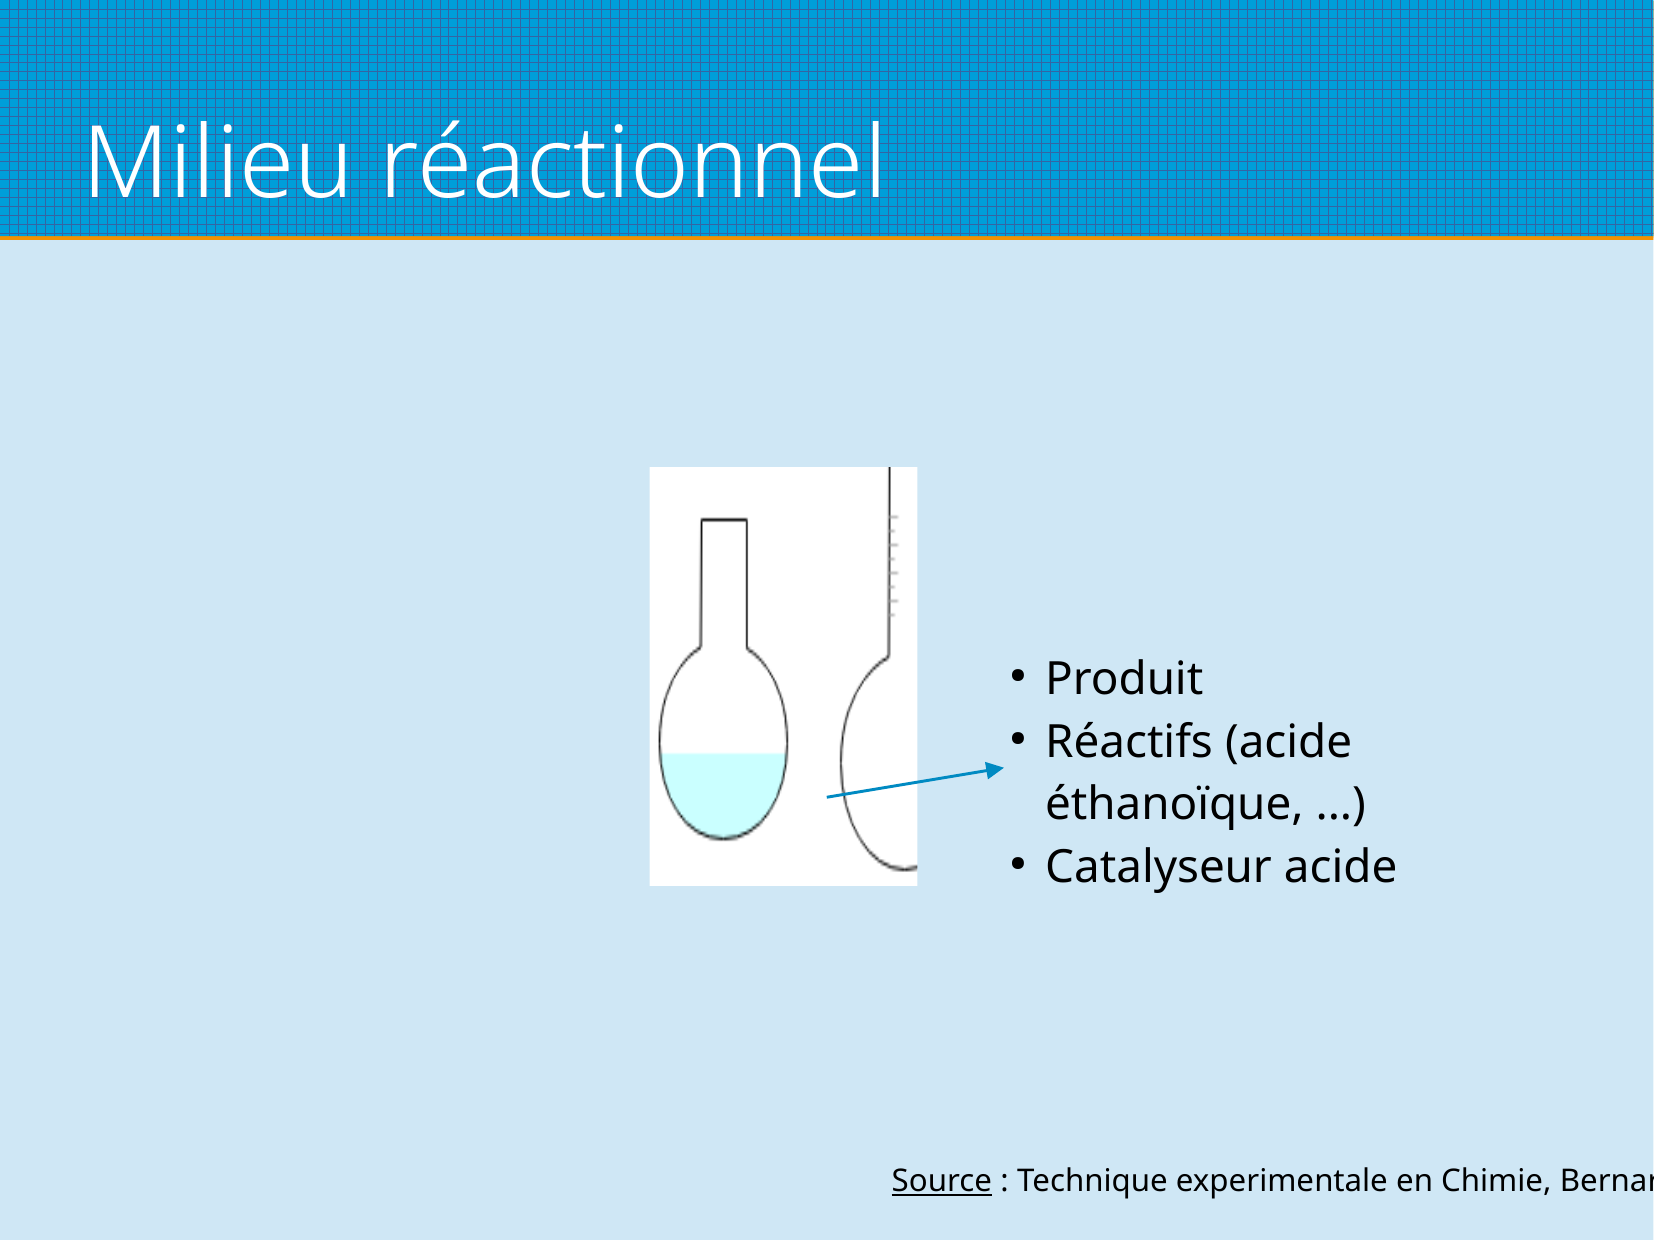

# Milieu réactionnel
Produit
Réactifs (acide éthanoïque, ...)
Catalyseur acide
Source : Technique experimentale en Chimie, Bernard